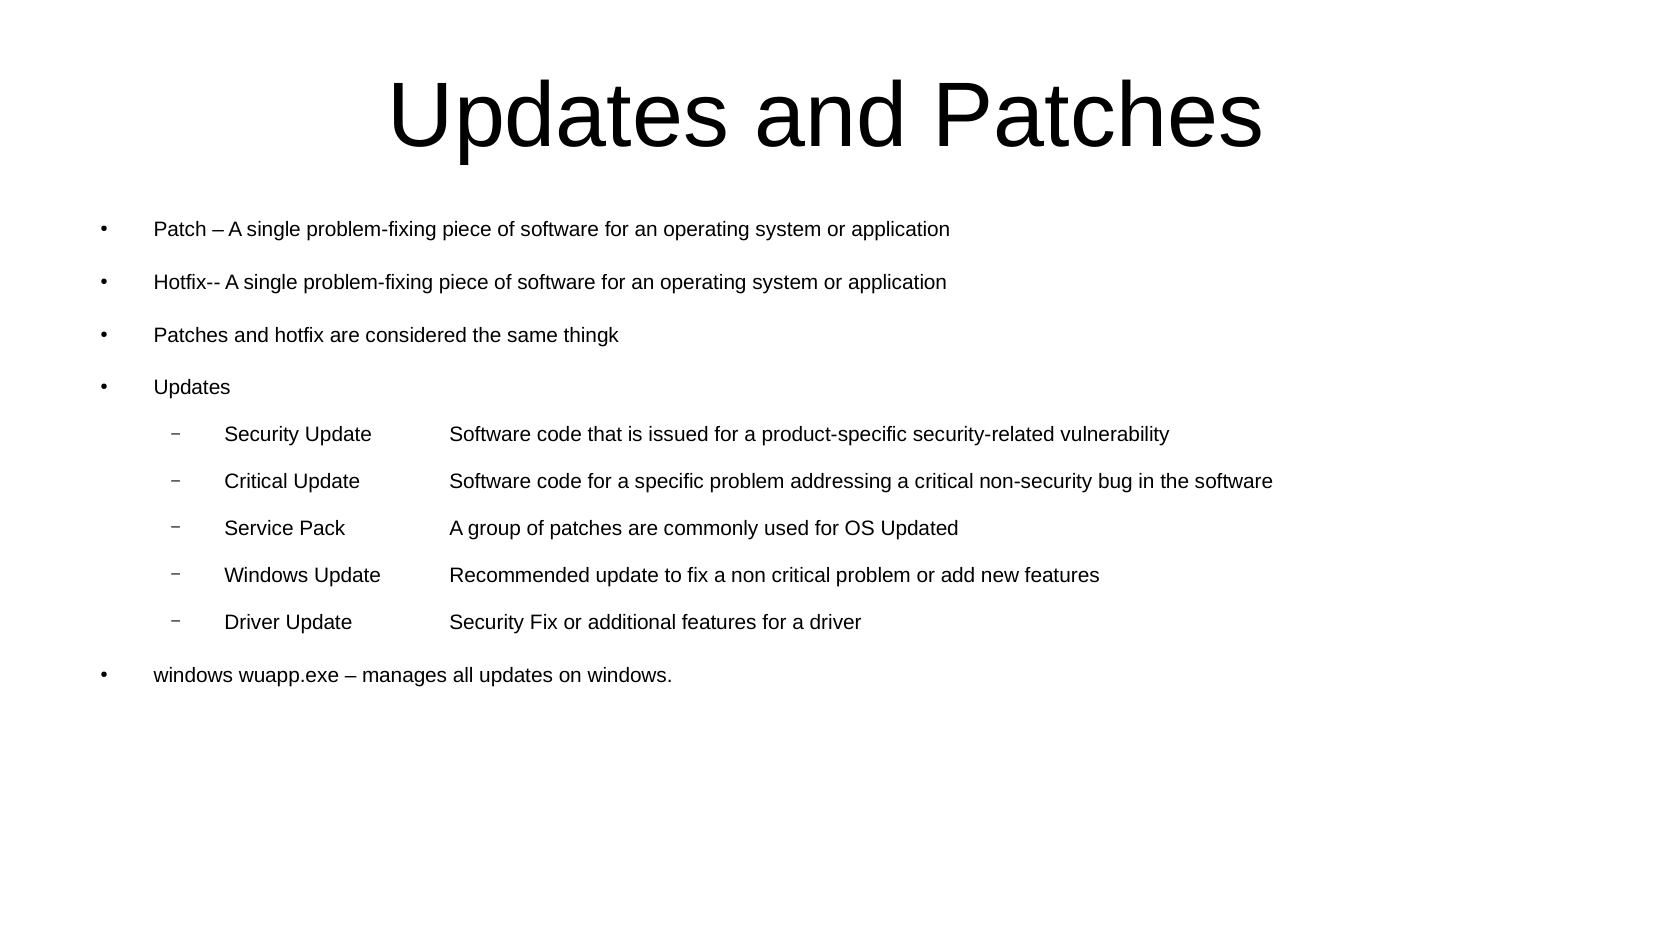

# Updates and Patches
Patch – A single problem-fixing piece of software for an operating system or application
Hotfix-- A single problem-fixing piece of software for an operating system or application
Patches and hotfix are considered the same thingk
Updates
Security Update 	Software code that is issued for a product-specific security-related vulnerability
Critical Update		Software code for a specific problem addressing a critical non-security bug in the software
Service Pack		A group of patches are commonly used for OS Updated
Windows Update	Recommended update to fix a non critical problem or add new features
Driver Update		Security Fix or additional features for a driver
windows wuapp.exe – manages all updates on windows.